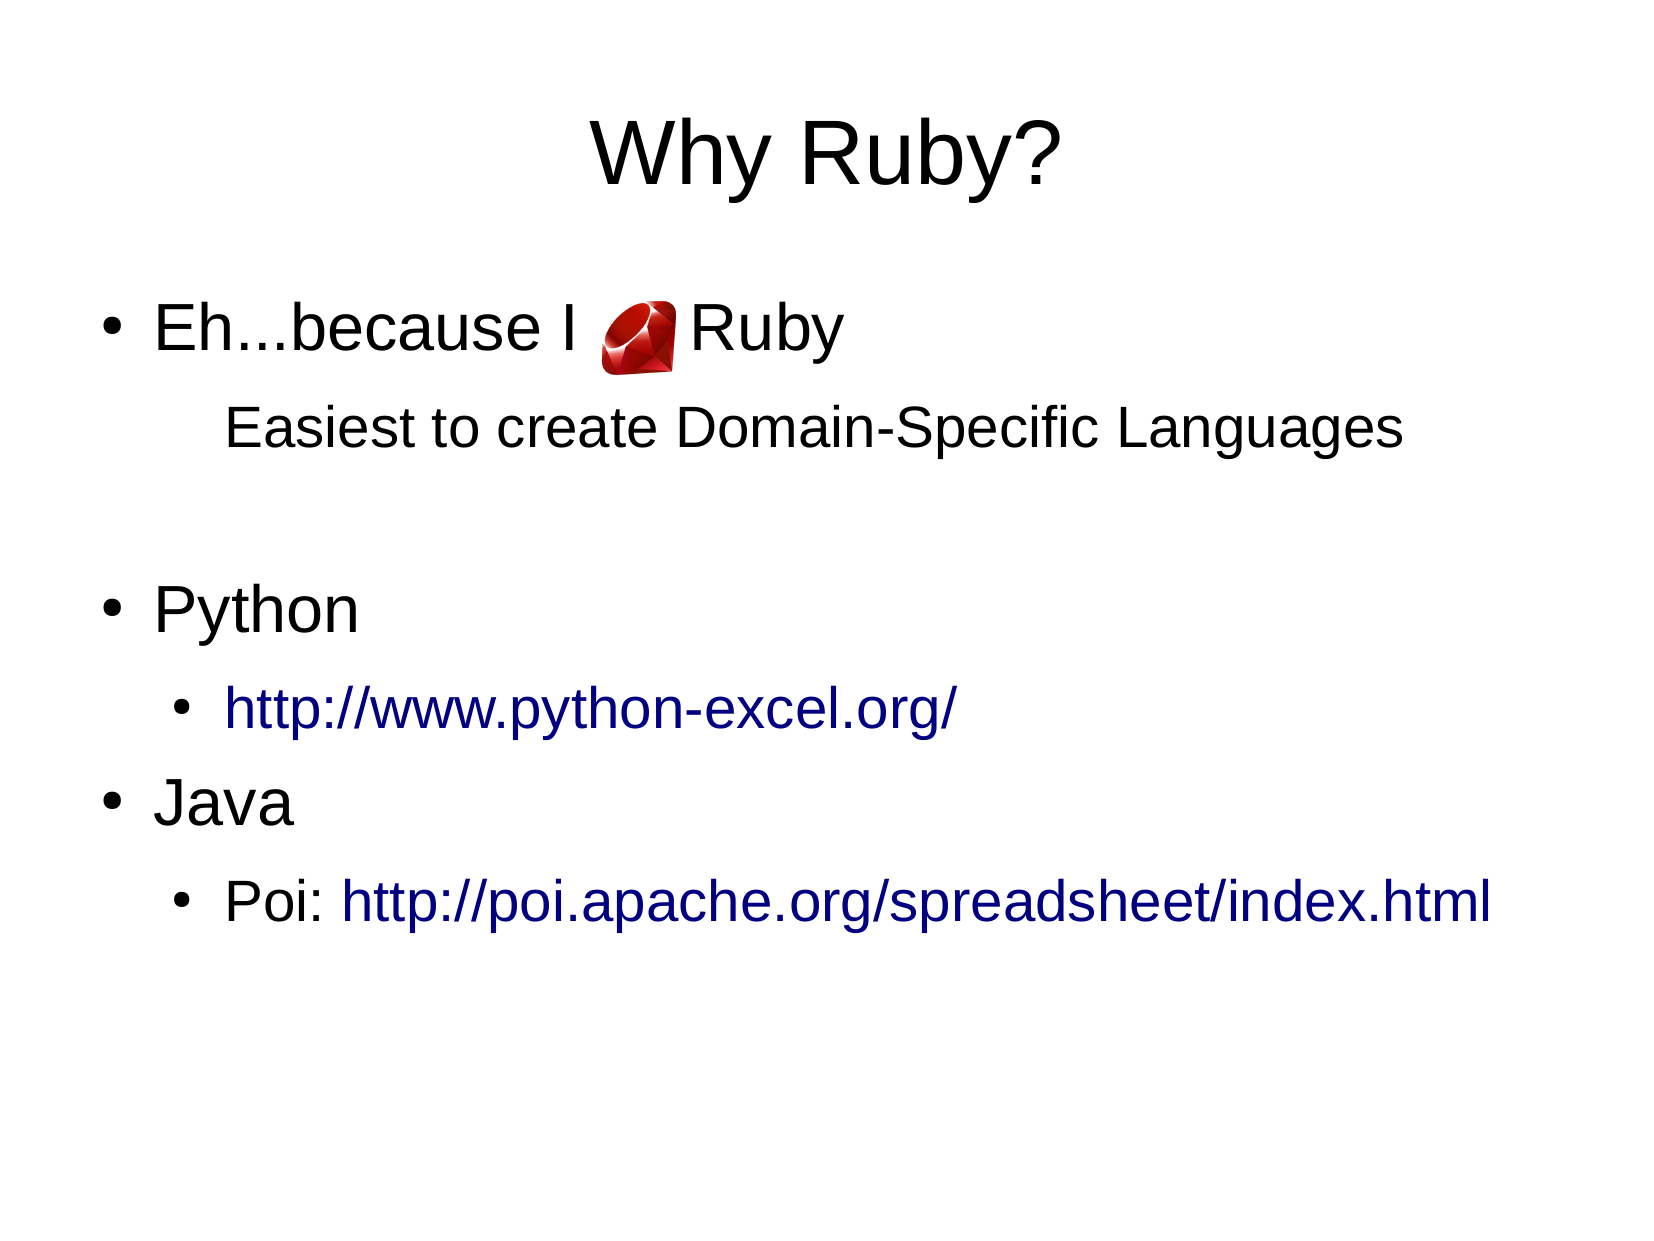

# Why Ruby?
Eh...because I Ruby
Easiest to create Domain-Specific Languages
Python
http://www.python-excel.org/
Java
Poi: http://poi.apache.org/spreadsheet/index.html